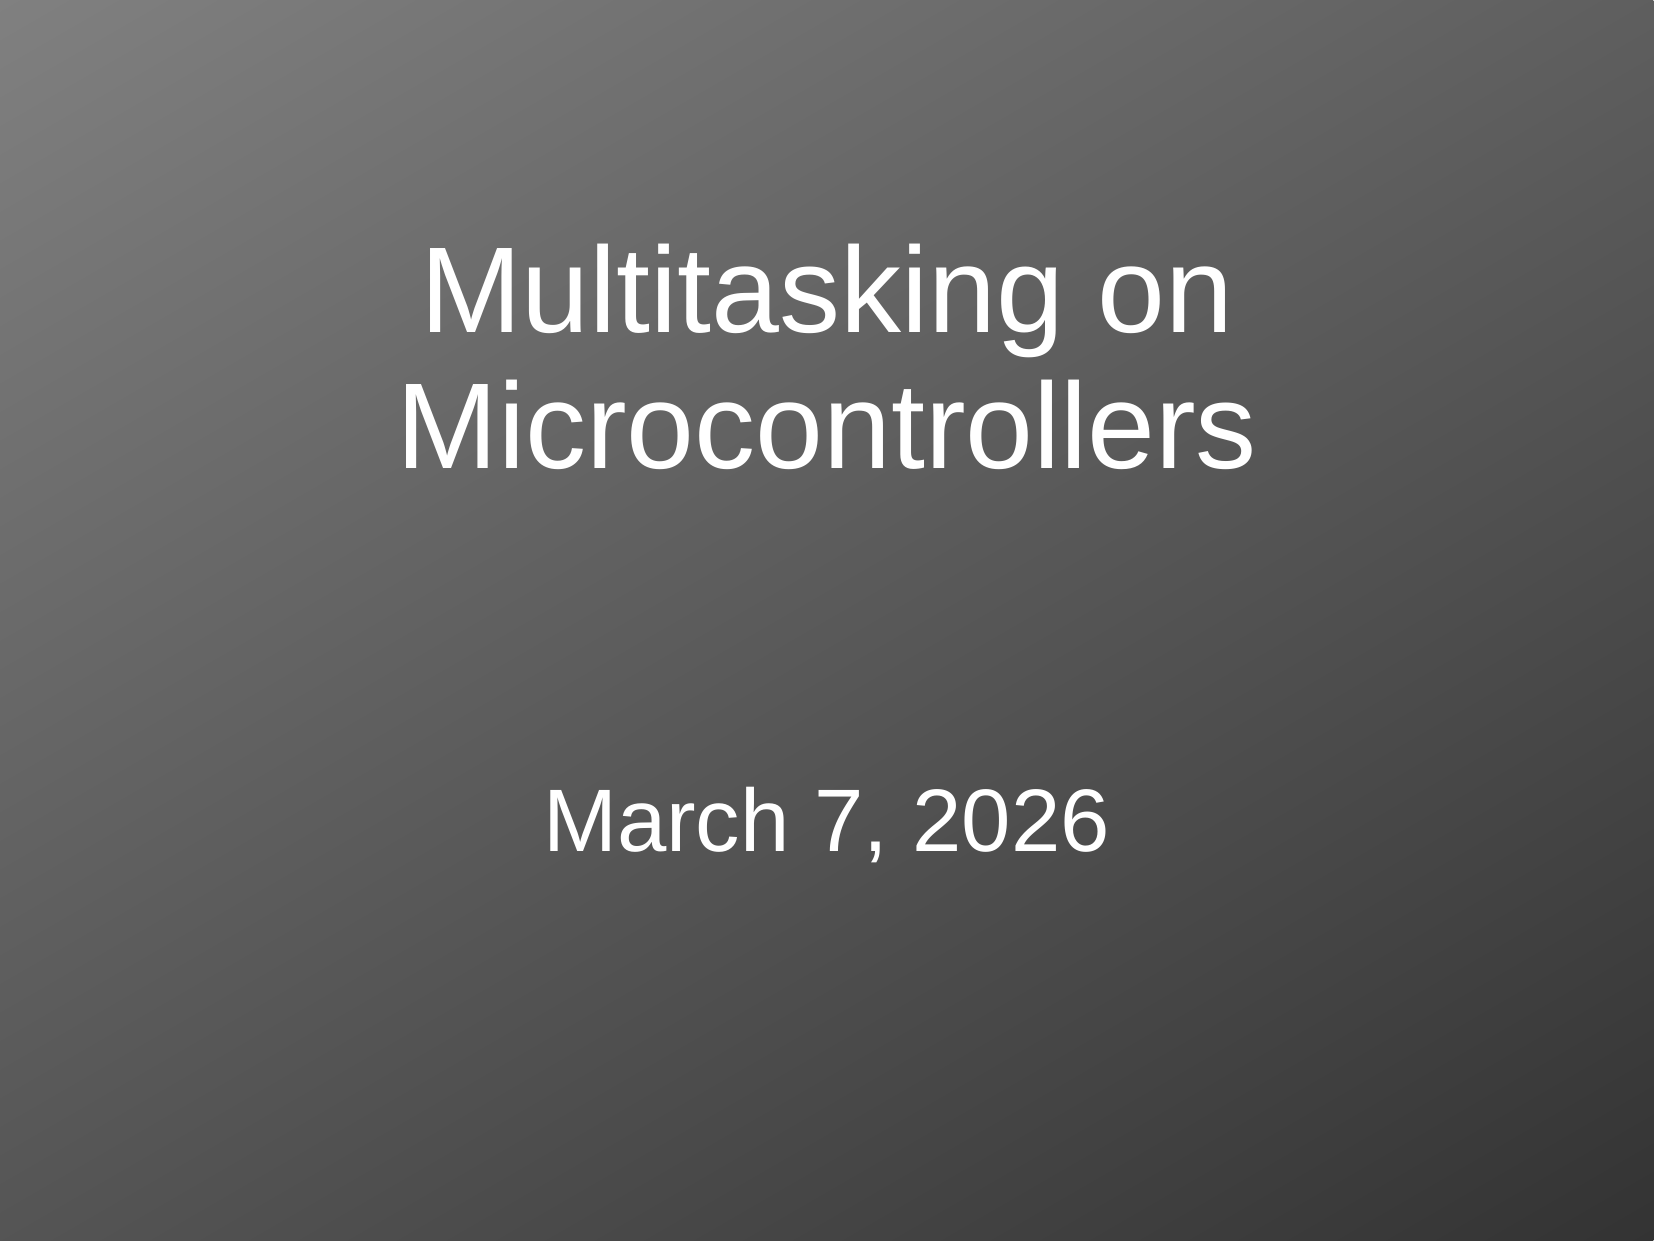

# Multitasking on Microcontrollers
March 7, 2026